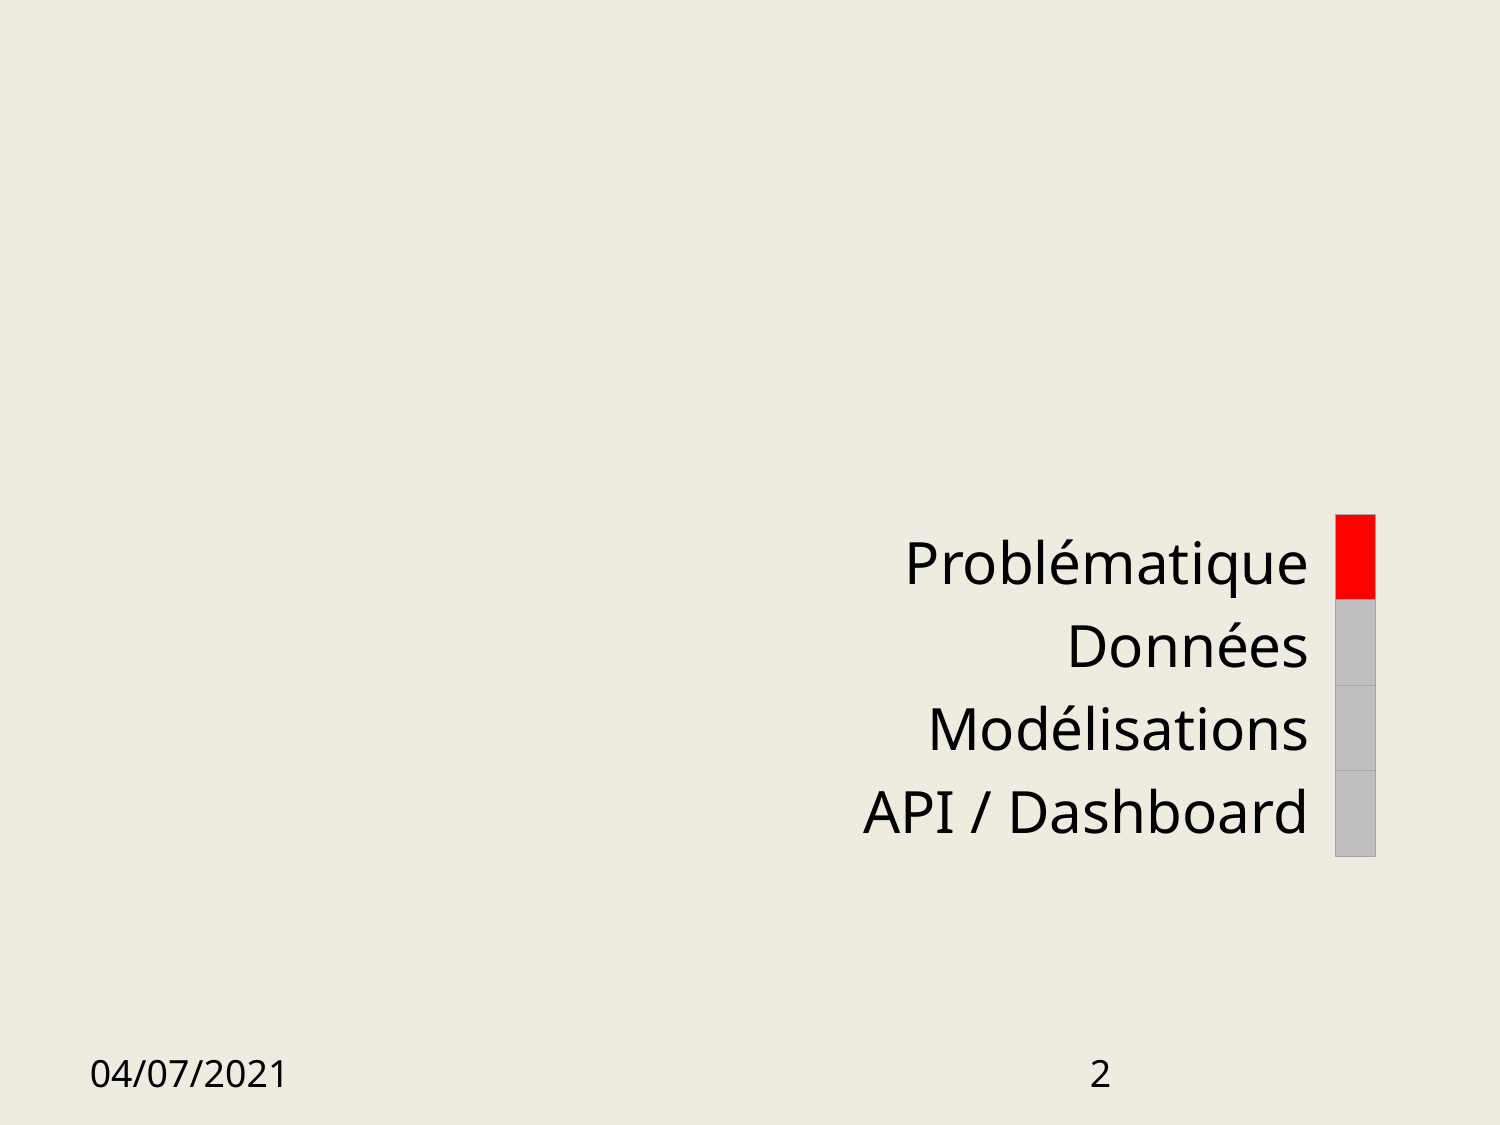

Problématique
Données
Modélisations
API / Dashboard
04/07/2021